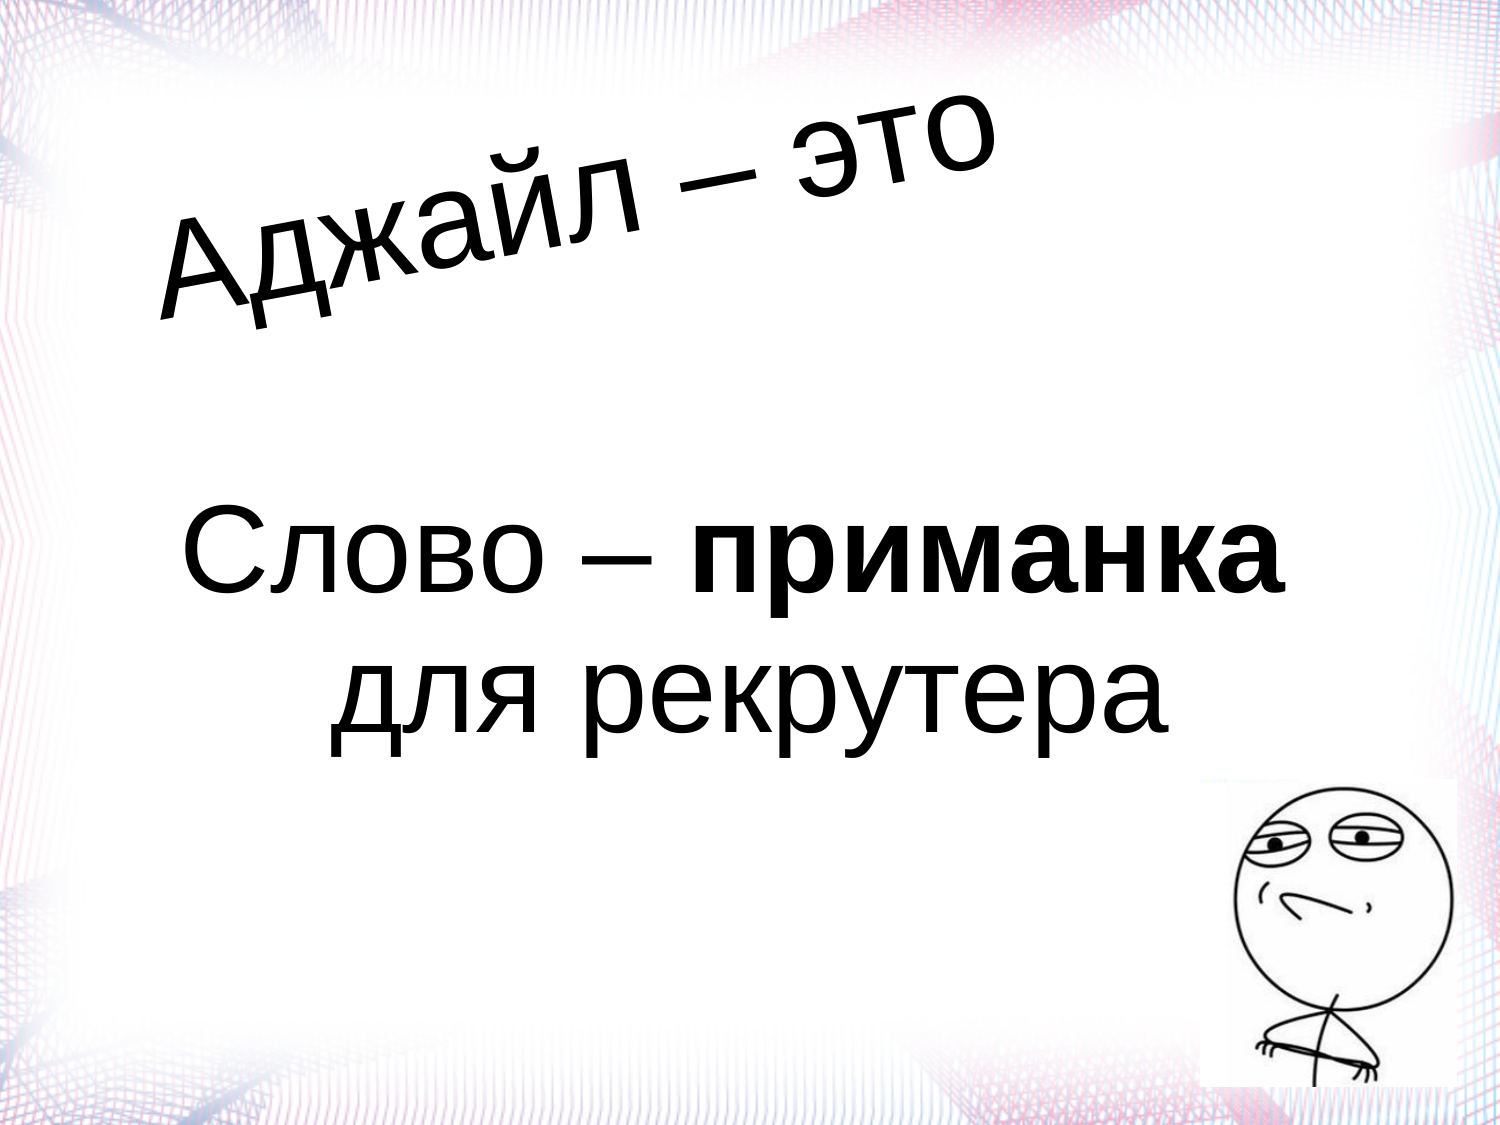

#
Аджайл – это
Слово – приманка
для рекрутера